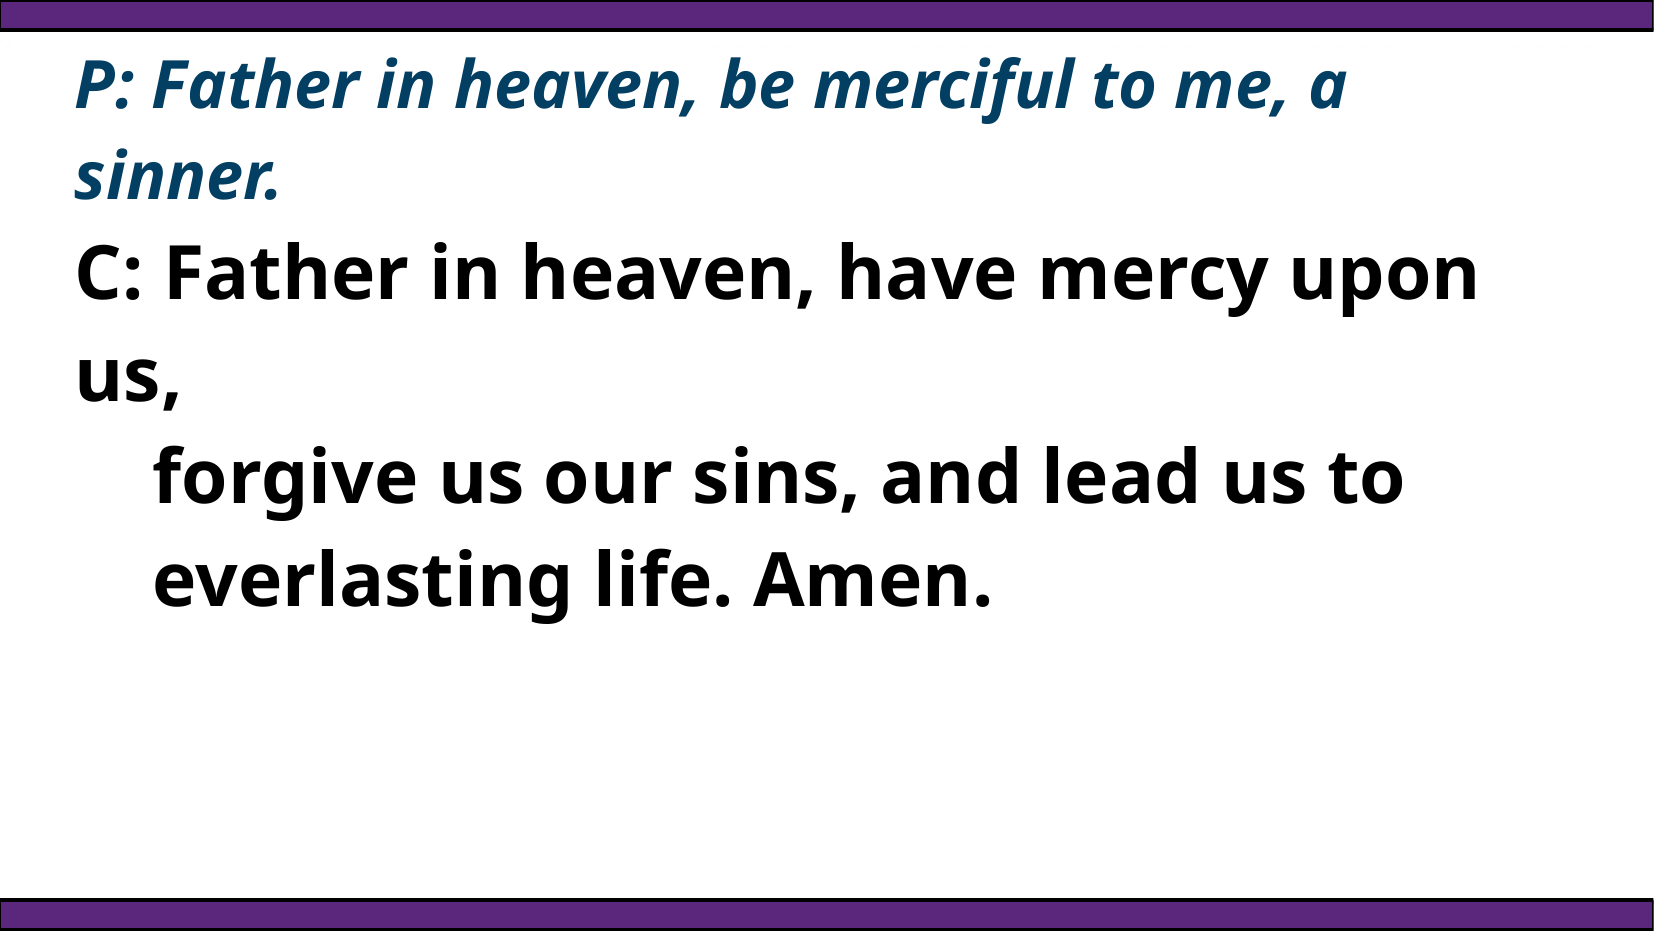

P: Father in heaven, be merciful to me, a sinner.
C: Father in heaven, have mercy upon us,
 forgive us our sins, and lead us to
 everlasting life. Amen.